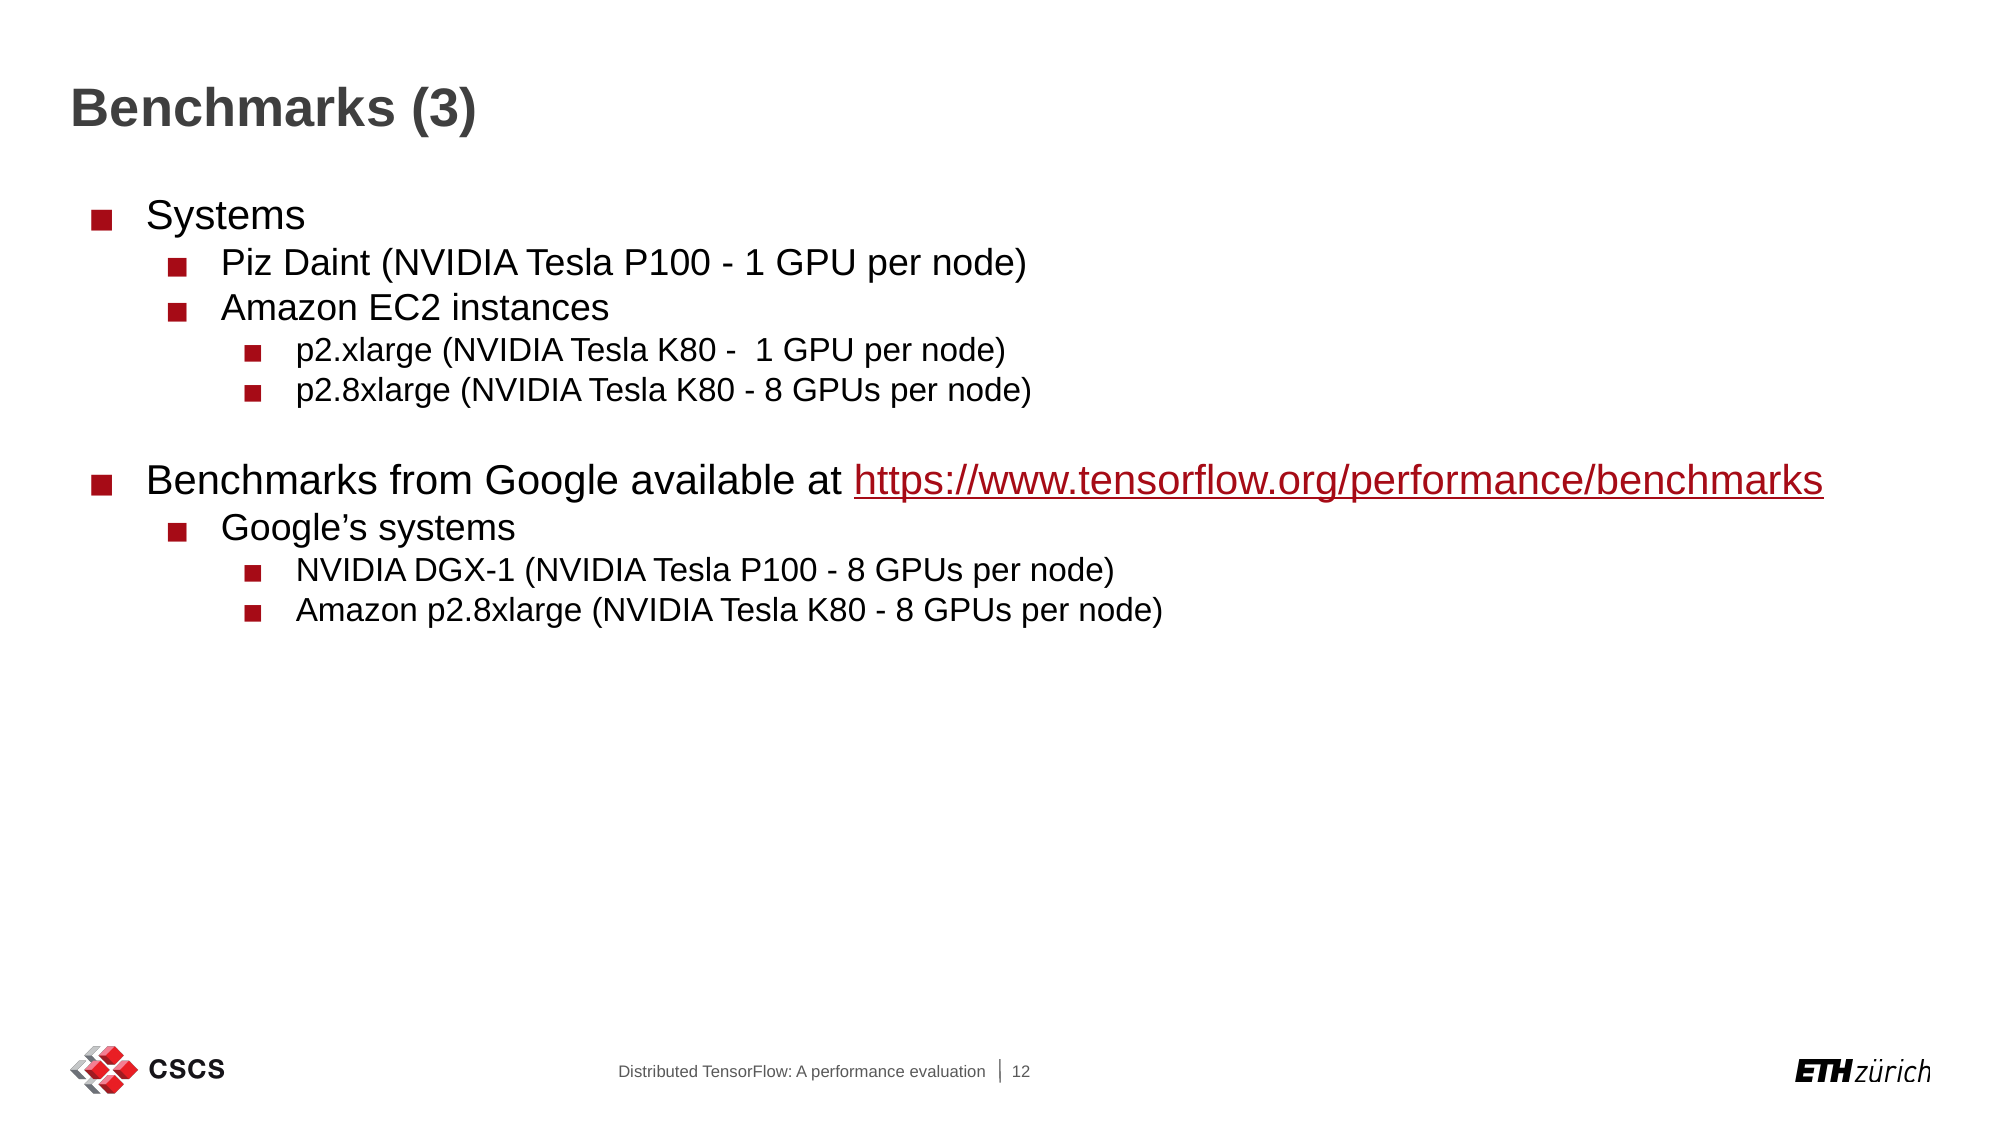

# Benchmarks (3)
Systems
Piz Daint (NVIDIA Tesla P100 - 1 GPU per node)
Amazon EC2 instances
p2.xlarge (NVIDIA Tesla K80 - 1 GPU per node)
p2.8xlarge (NVIDIA Tesla K80 - 8 GPUs per node)
Benchmarks from Google available at https://www.tensorflow.org/performance/benchmarks
Google’s systems
NVIDIA DGX-1 (NVIDIA Tesla P100 - 8 GPUs per node)
Amazon p2.8xlarge (NVIDIA Tesla K80 - 8 GPUs per node)
Distributed TensorFlow: A performance evaluation